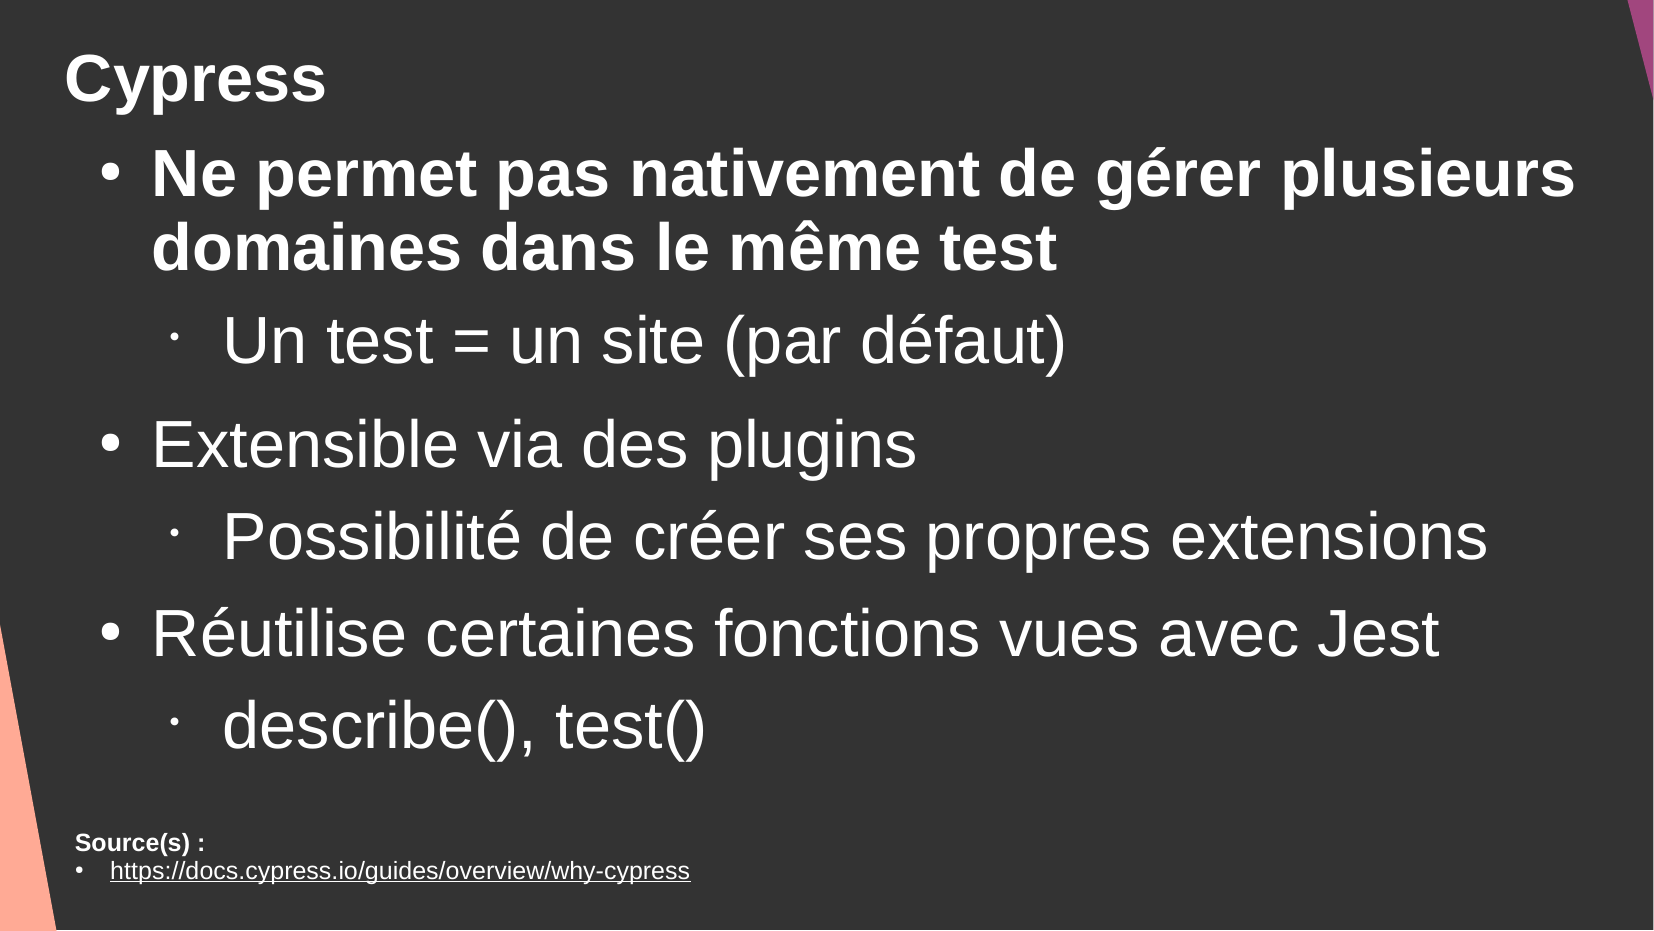

# Cypress
Ne permet pas nativement de gérer plusieurs domaines dans le même test
Un test = un site (par défaut)
Extensible via des plugins
Possibilité de créer ses propres extensions
Réutilise certaines fonctions vues avec Jest
describe(), test()
Source(s) :
https://docs.cypress.io/guides/overview/why-cypress